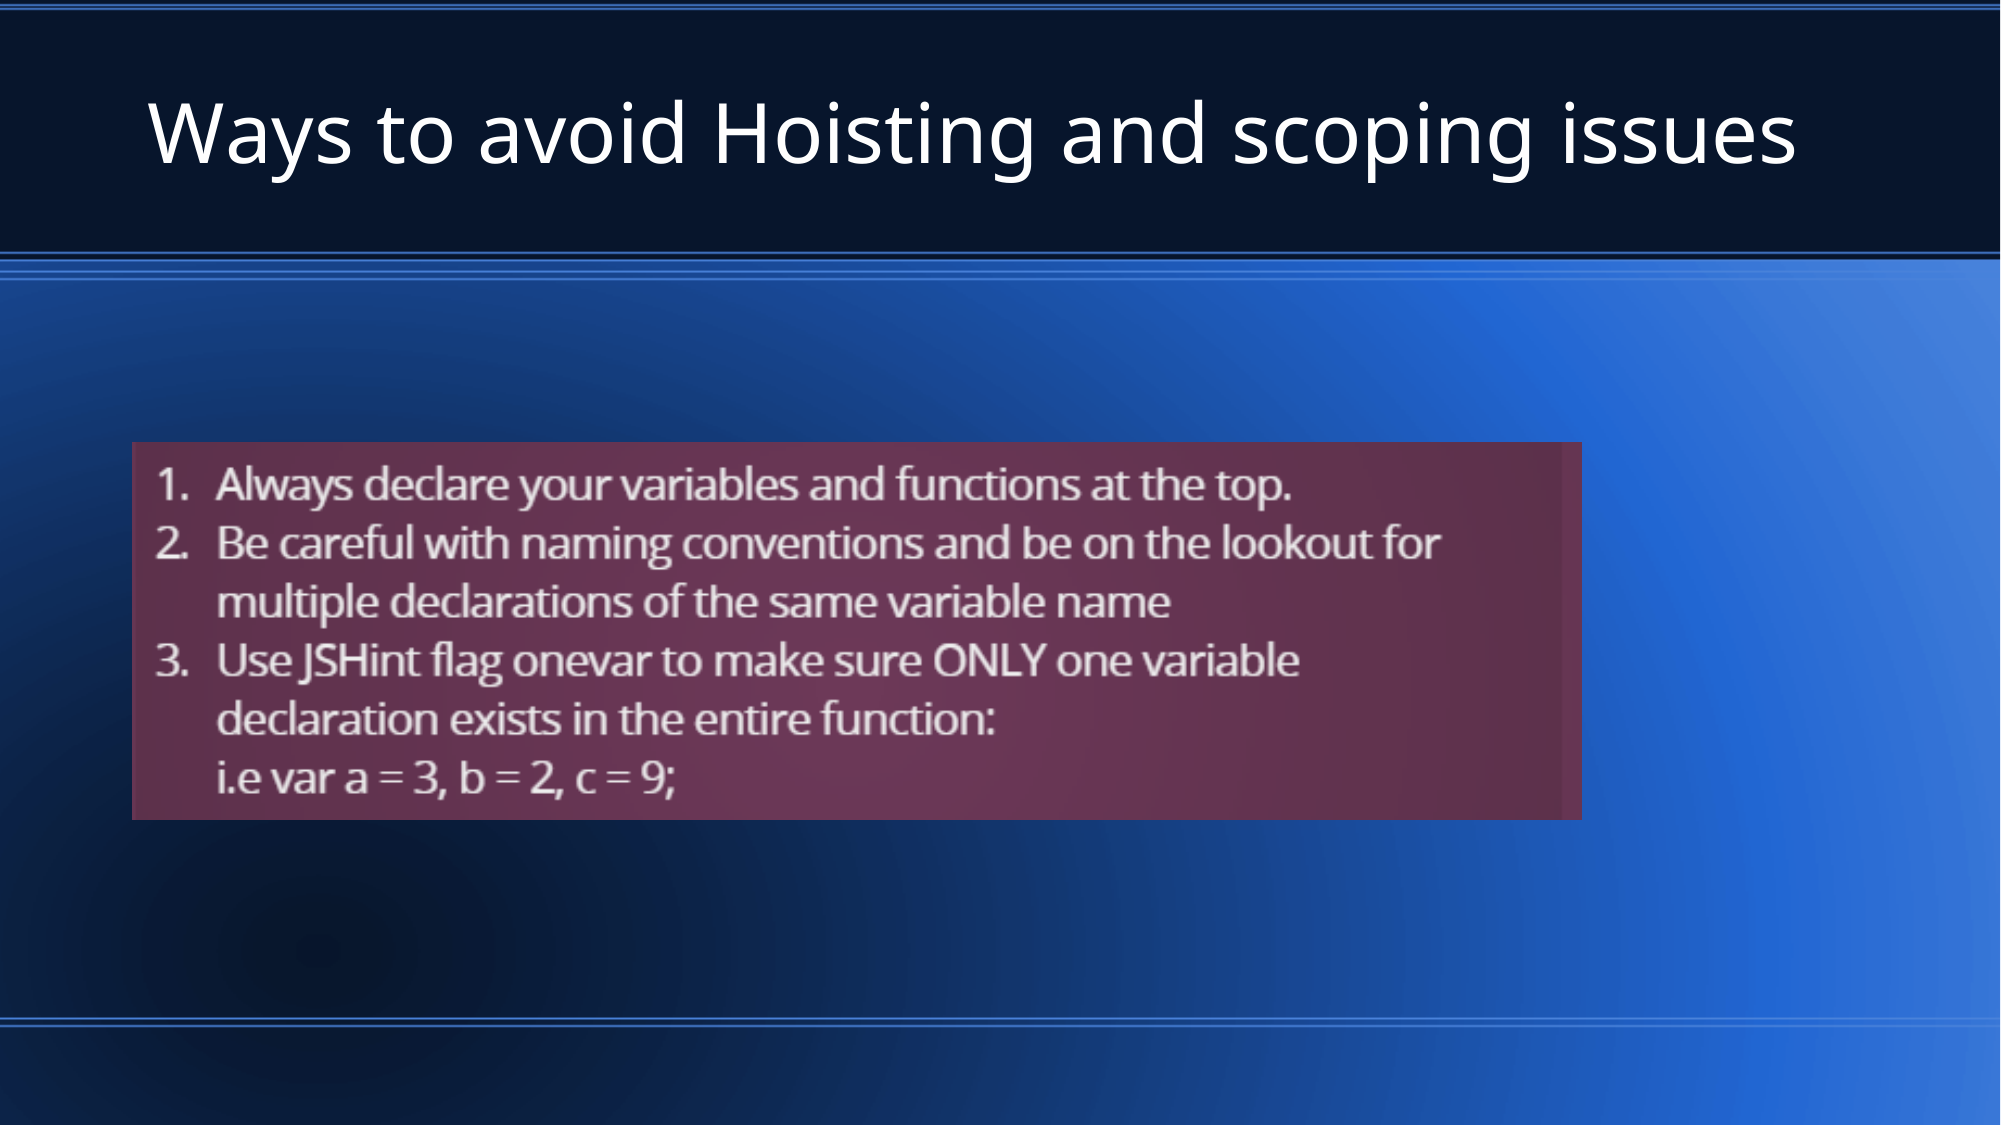

# Ways to avoid Hoisting and scoping issues